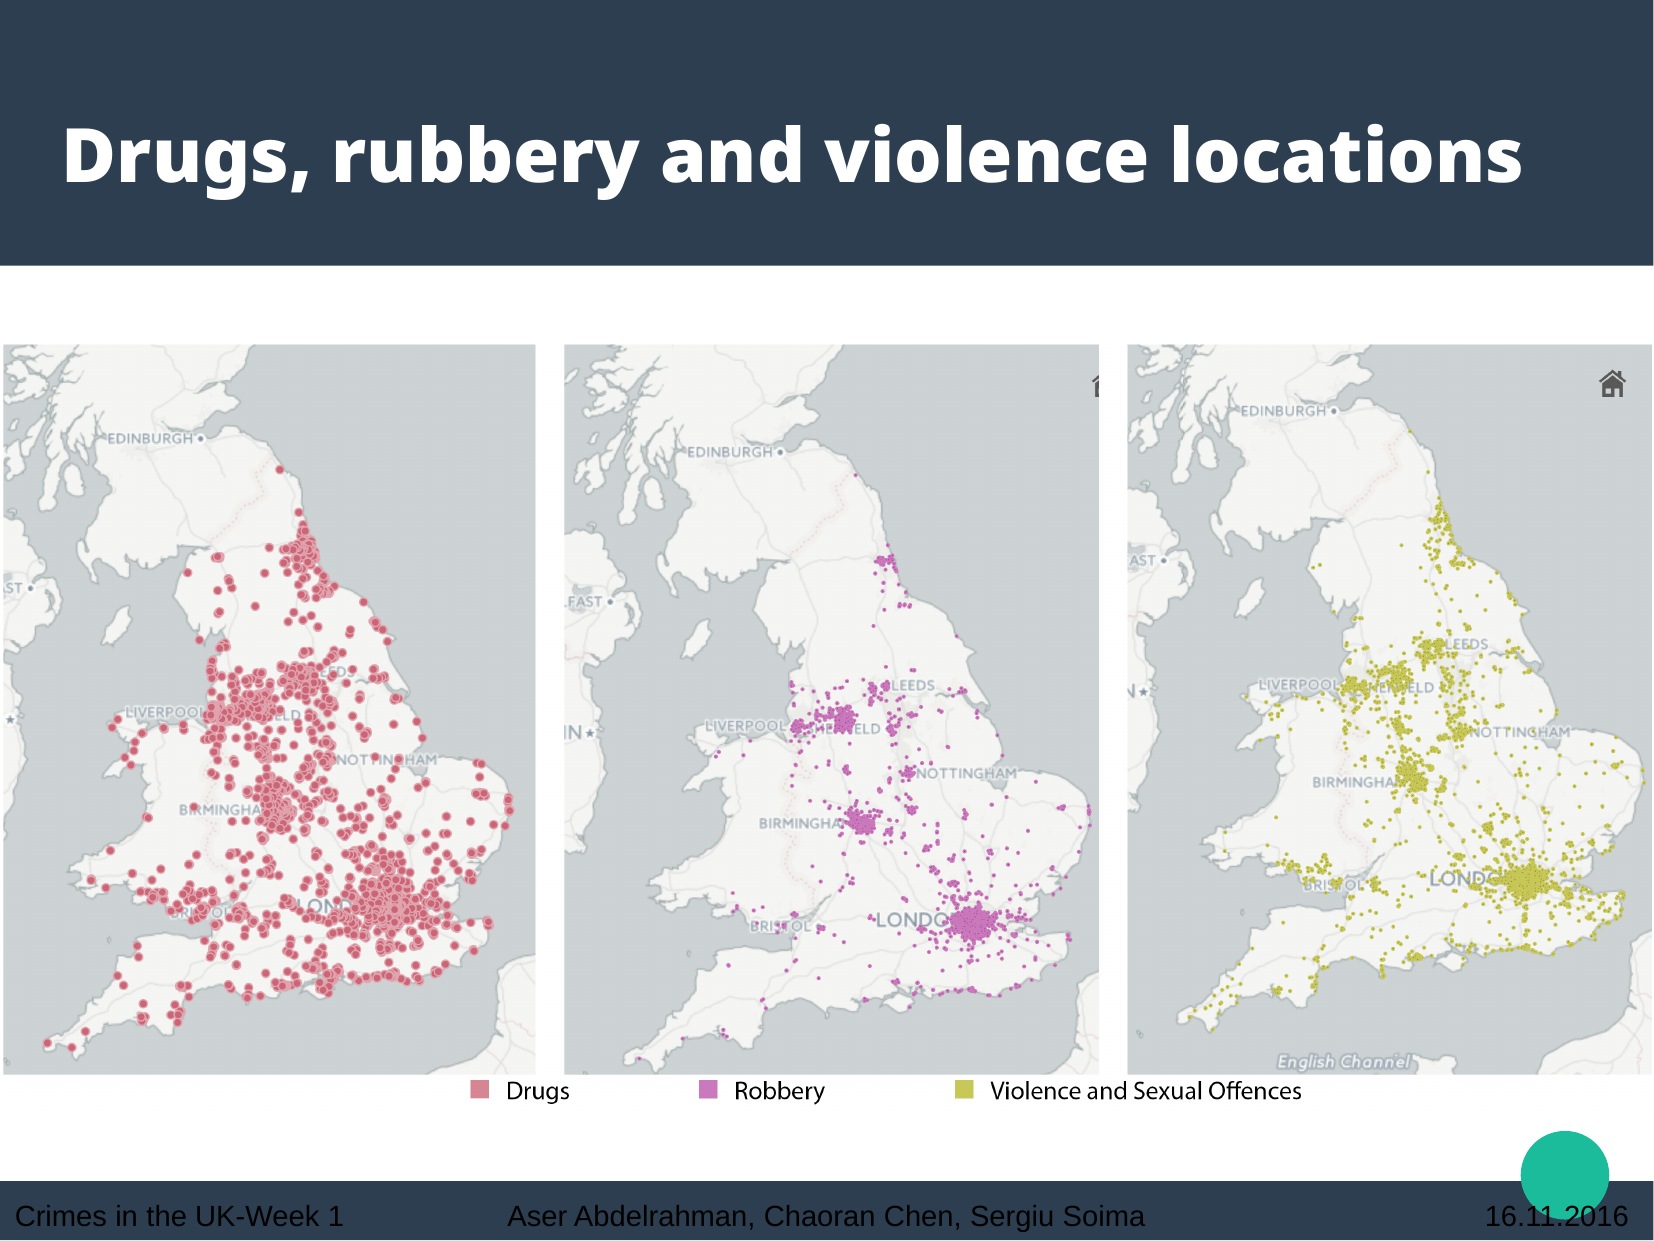

# Drugs, rubbery and violence locations
Crimes in the UK-Week 1
Aser Abdelrahman, Chaoran Chen, Sergiu Soima
16.11.2016